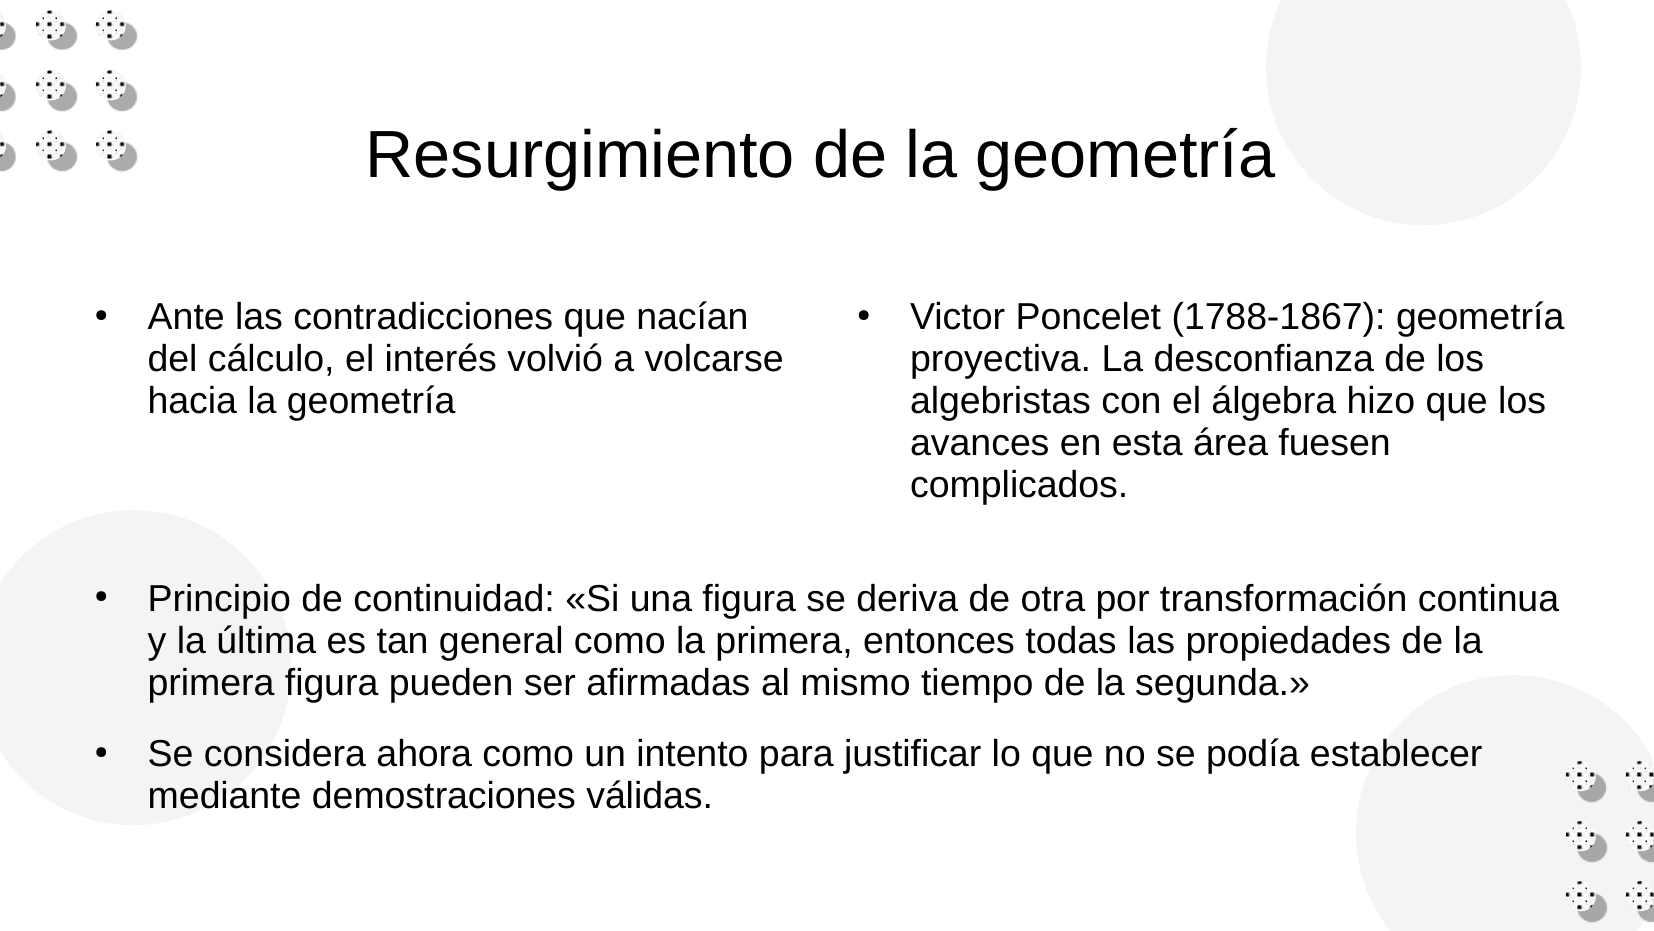

# Resurgimiento de la geometría
Ante las contradicciones que nacían del cálculo, el interés volvió a volcarse hacia la geometría
Victor Poncelet (1788-1867): geometría proyectiva. La desconfianza de los algebristas con el álgebra hizo que los avances en esta área fuesen complicados.
Principio de continuidad: «Si una figura se deriva de otra por transformación continua y la última es tan general como la primera, entonces todas las propiedades de la primera figura pueden ser afirmadas al mismo tiempo de la segunda.»
Se considera ahora como un intento para justificar lo que no se podía establecer mediante demostraciones válidas.